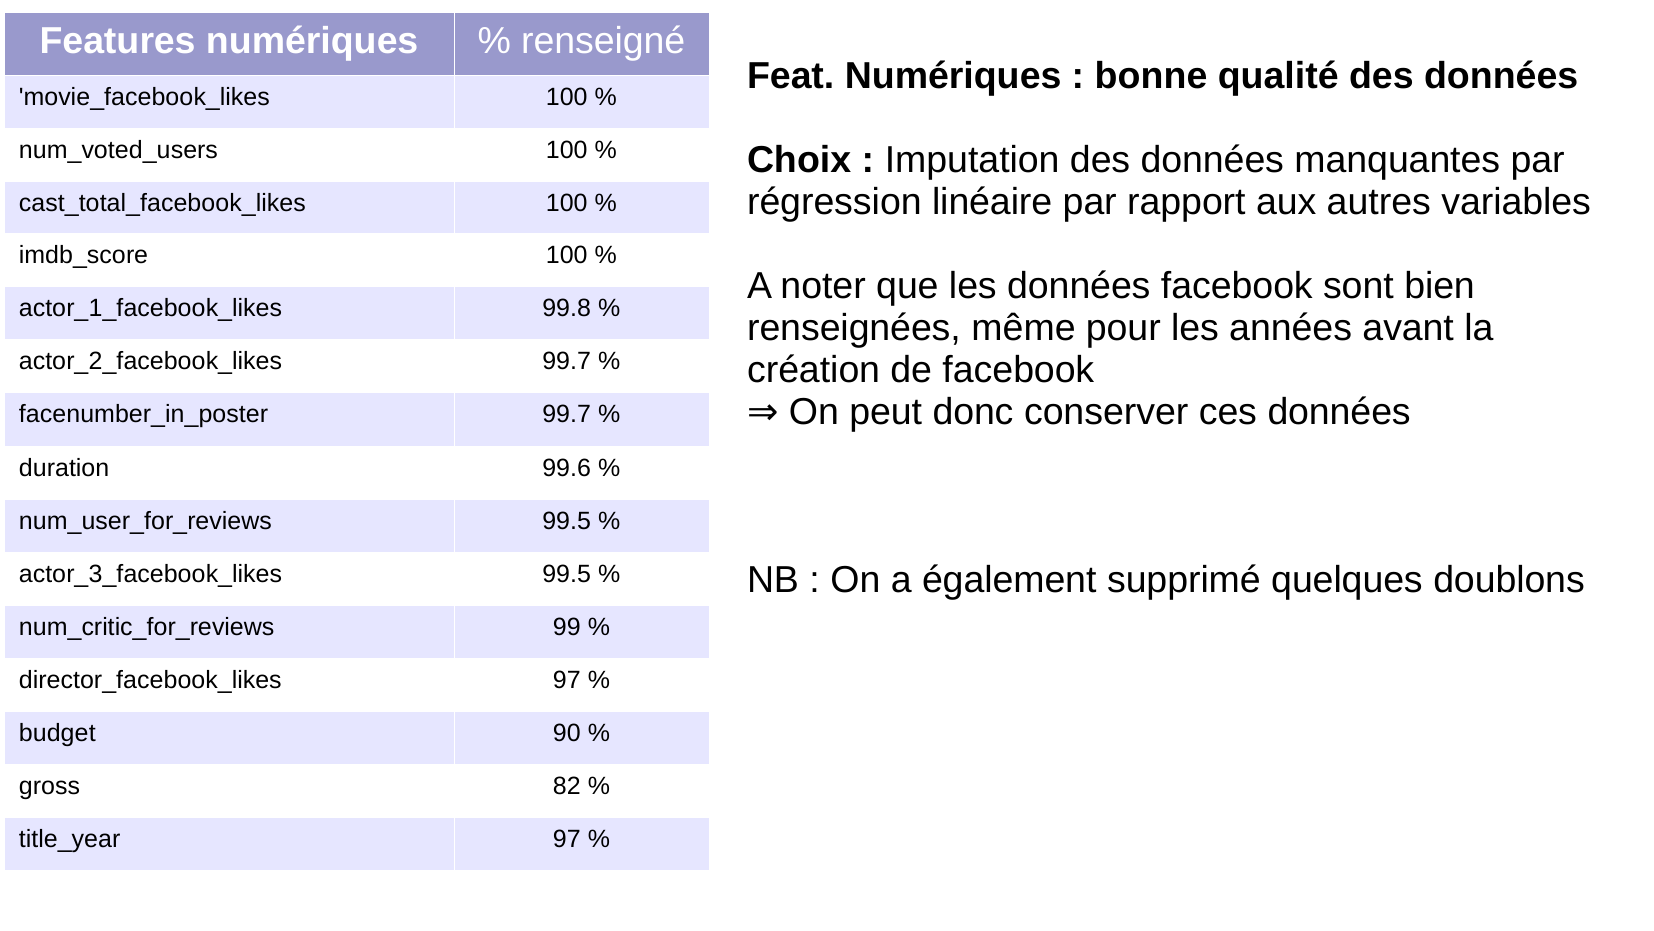

| Features numériques | % renseigné |
| --- | --- |
| 'movie\_facebook\_likes | 100 % |
| num\_voted\_users | 100 % |
| cast\_total\_facebook\_likes | 100 % |
| imdb\_score | 100 % |
| actor\_1\_facebook\_likes | 99.8 % |
| actor\_2\_facebook\_likes | 99.7 % |
| facenumber\_in\_poster | 99.7 % |
| duration | 99.6 % |
| num\_user\_for\_reviews | 99.5 % |
| actor\_3\_facebook\_likes | 99.5 % |
| num\_critic\_for\_reviews | 99 % |
| director\_facebook\_likes | 97 % |
| budget | 90 % |
| gross | 82 % |
| title\_year | 97 % |
Feat. Numériques : bonne qualité des données
Choix : Imputation des données manquantes par régression linéaire par rapport aux autres variables
A noter que les données facebook sont bien
renseignées, même pour les années avant la
création de facebook
⇒ On peut donc conserver ces données
NB : On a également supprimé quelques doublons